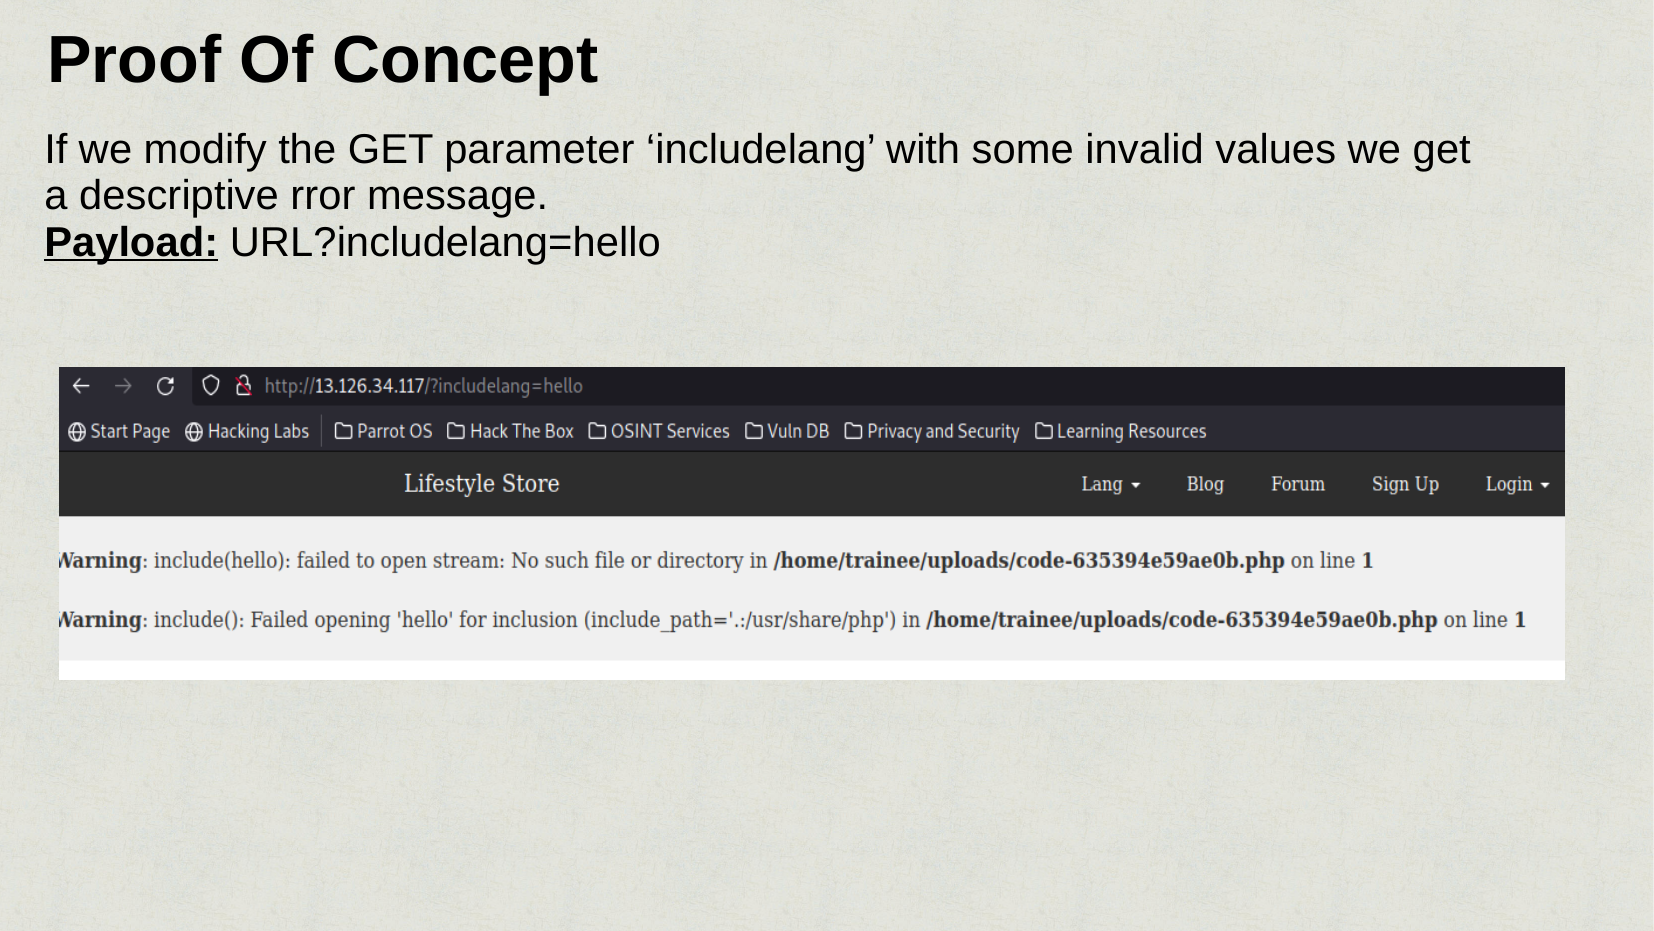

# Proof Of Concept
If we modify the GET parameter ‘includelang’ with some invalid values we get a descriptive rror message.
Payload: URL?includelang=hello